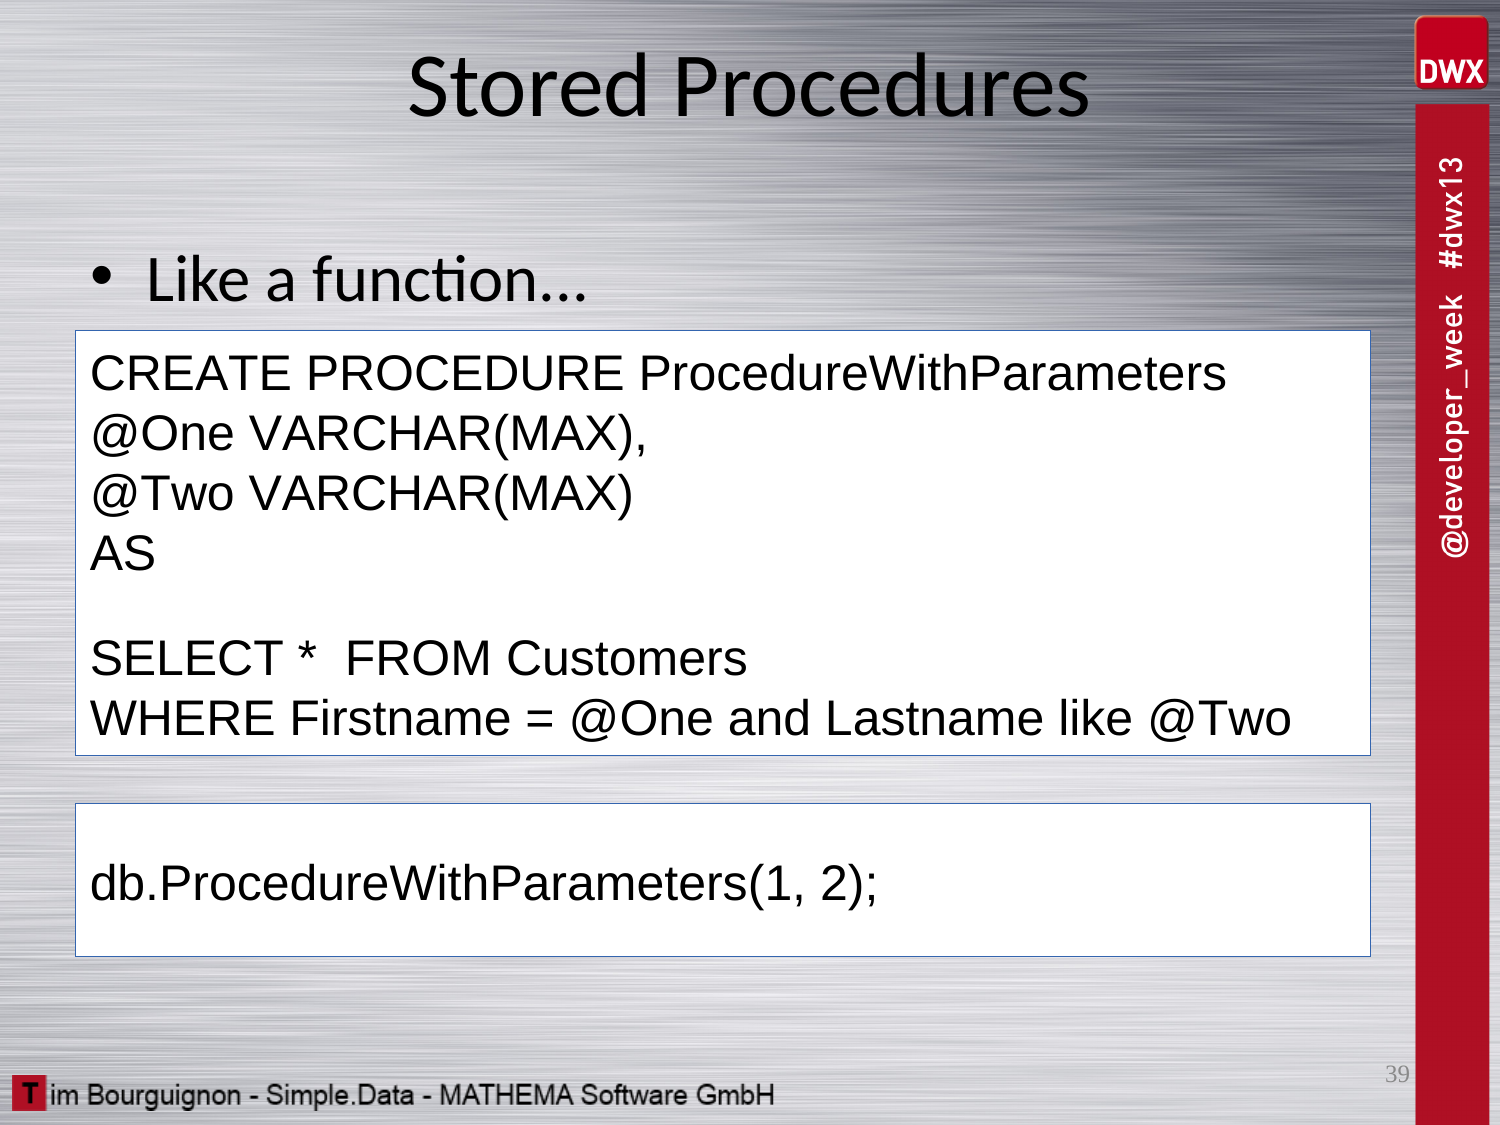

# Stored Procedures
Like a function...
CREATE PROCEDURE ProcedureWithParameters
@One VARCHAR(MAX),
@Two VARCHAR(MAX)
AS
SELECT * FROM Customers
WHERE Firstname = @One and Lastname like @Two
db.ProcedureWithParameters(1, 2);
39